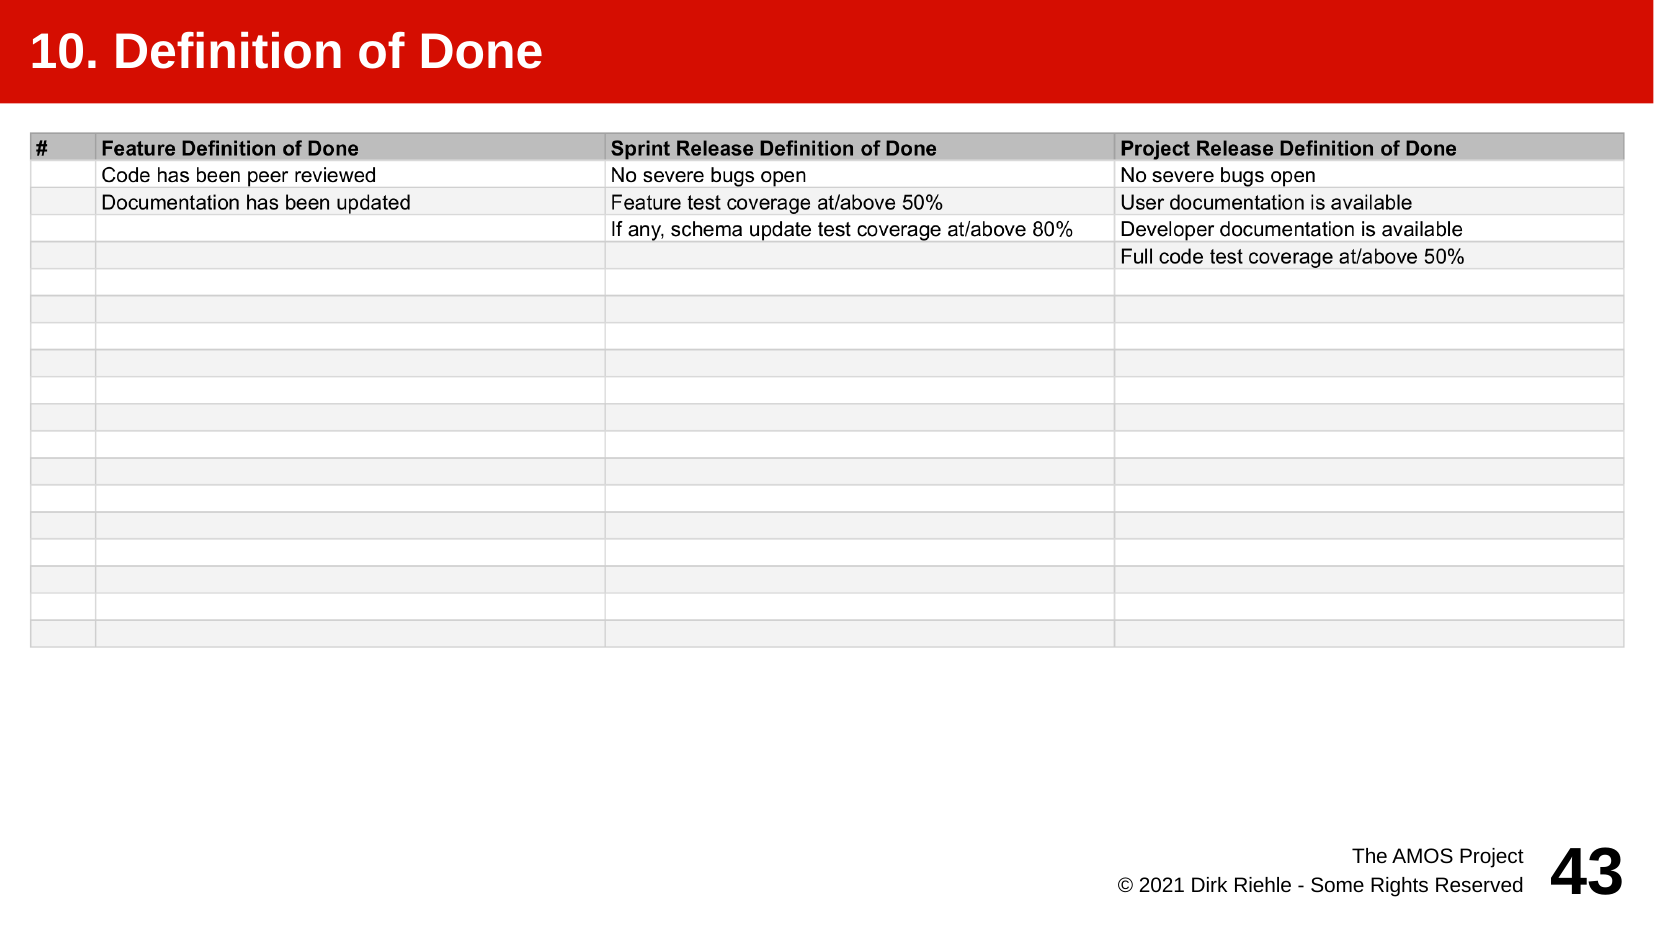

# 10. Definition of Done
The AMOS Project
43
© 2021 Dirk Riehle - Some Rights Reserved